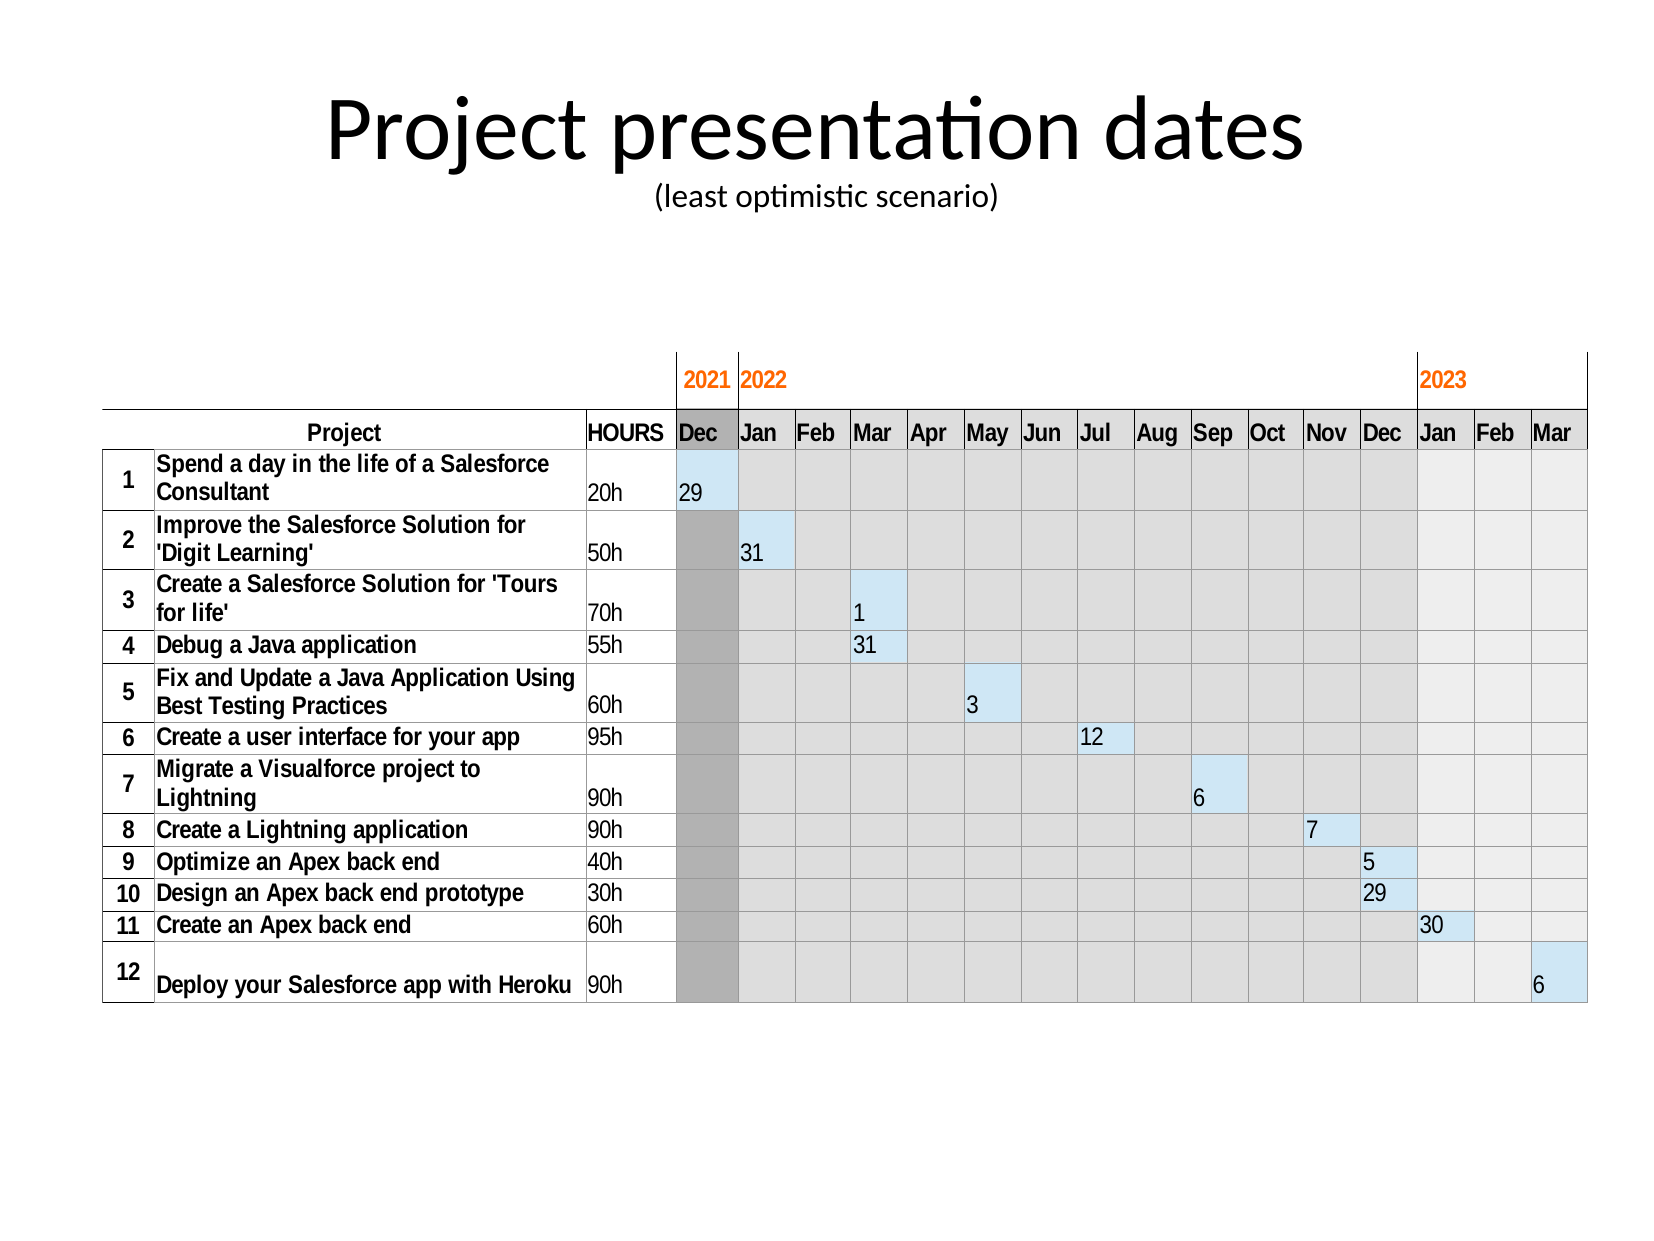

# Project presentation dates (least optimistic scenario)